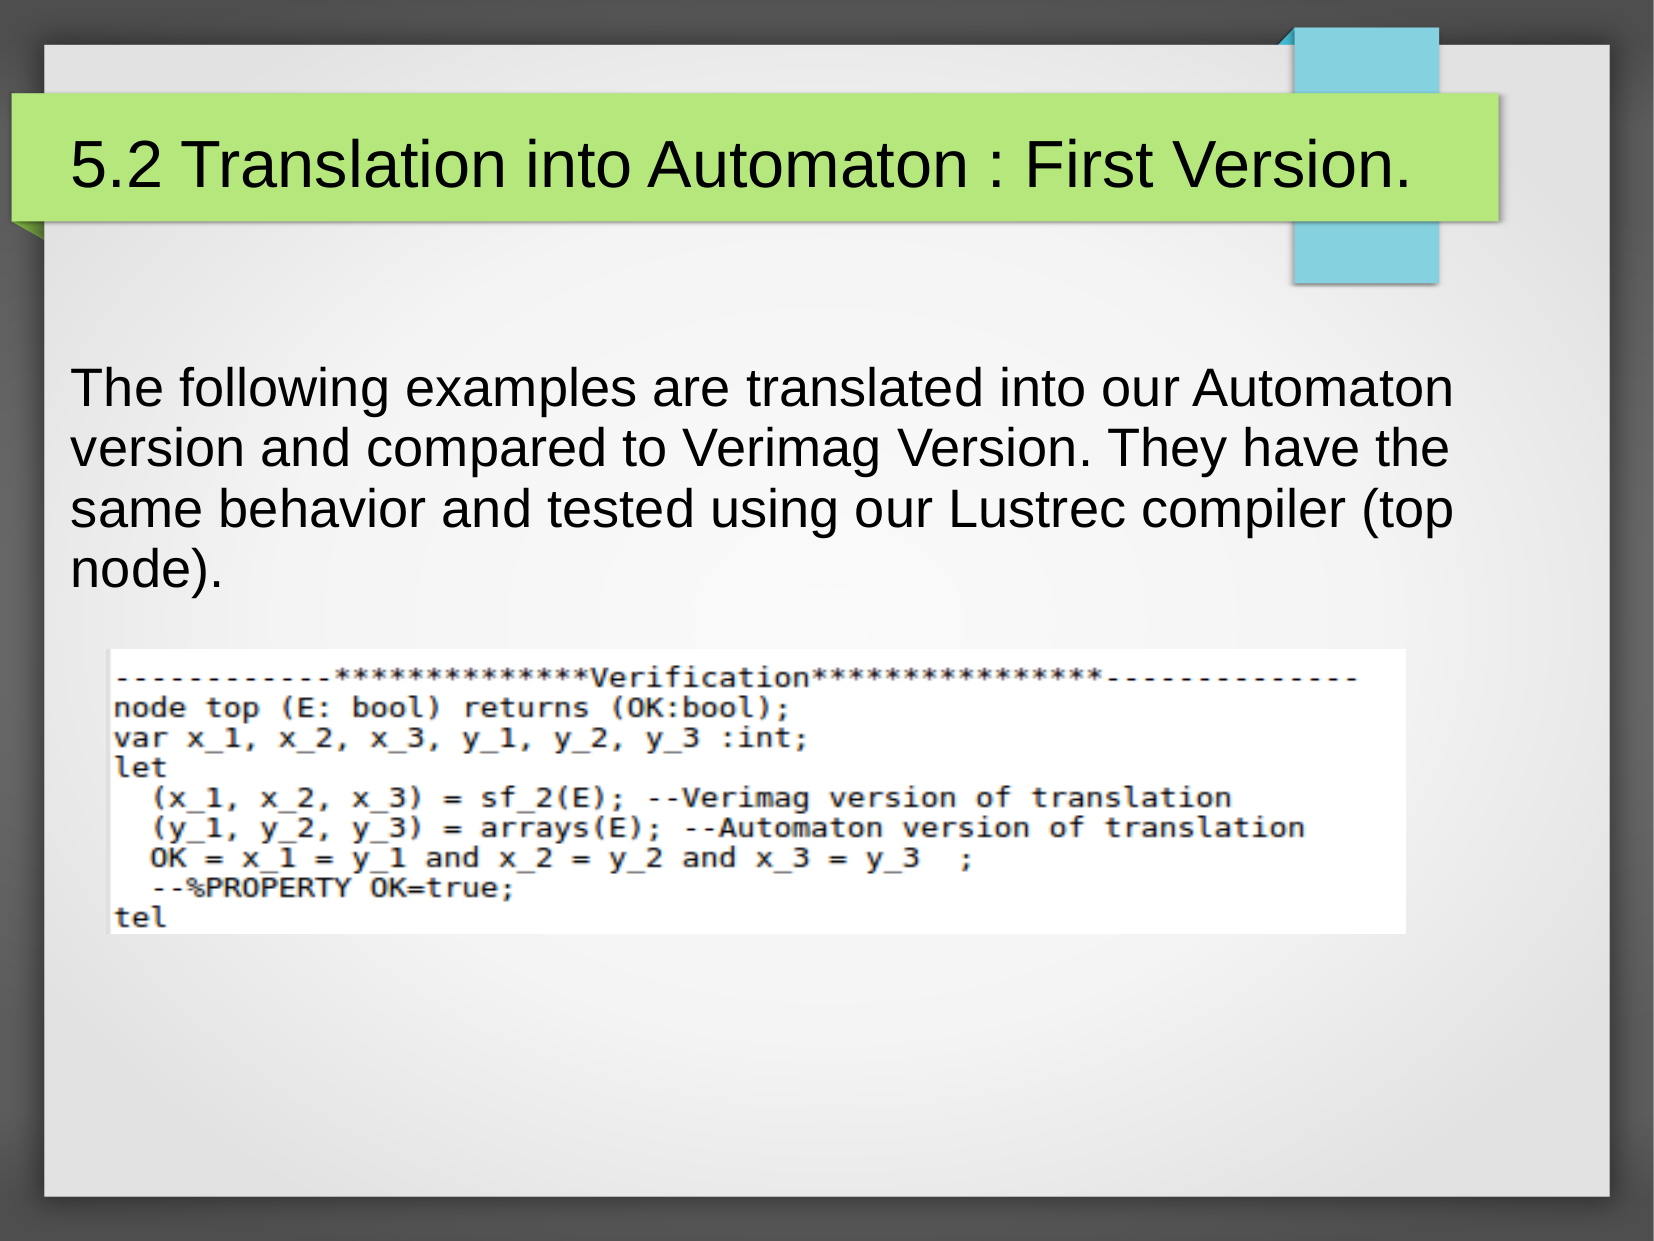

# 5.2 Translation into Automaton : First Version.
The following examples are translated into our Automaton version and compared to Verimag Version. They have the same behavior and tested using our Lustrec compiler (top node).